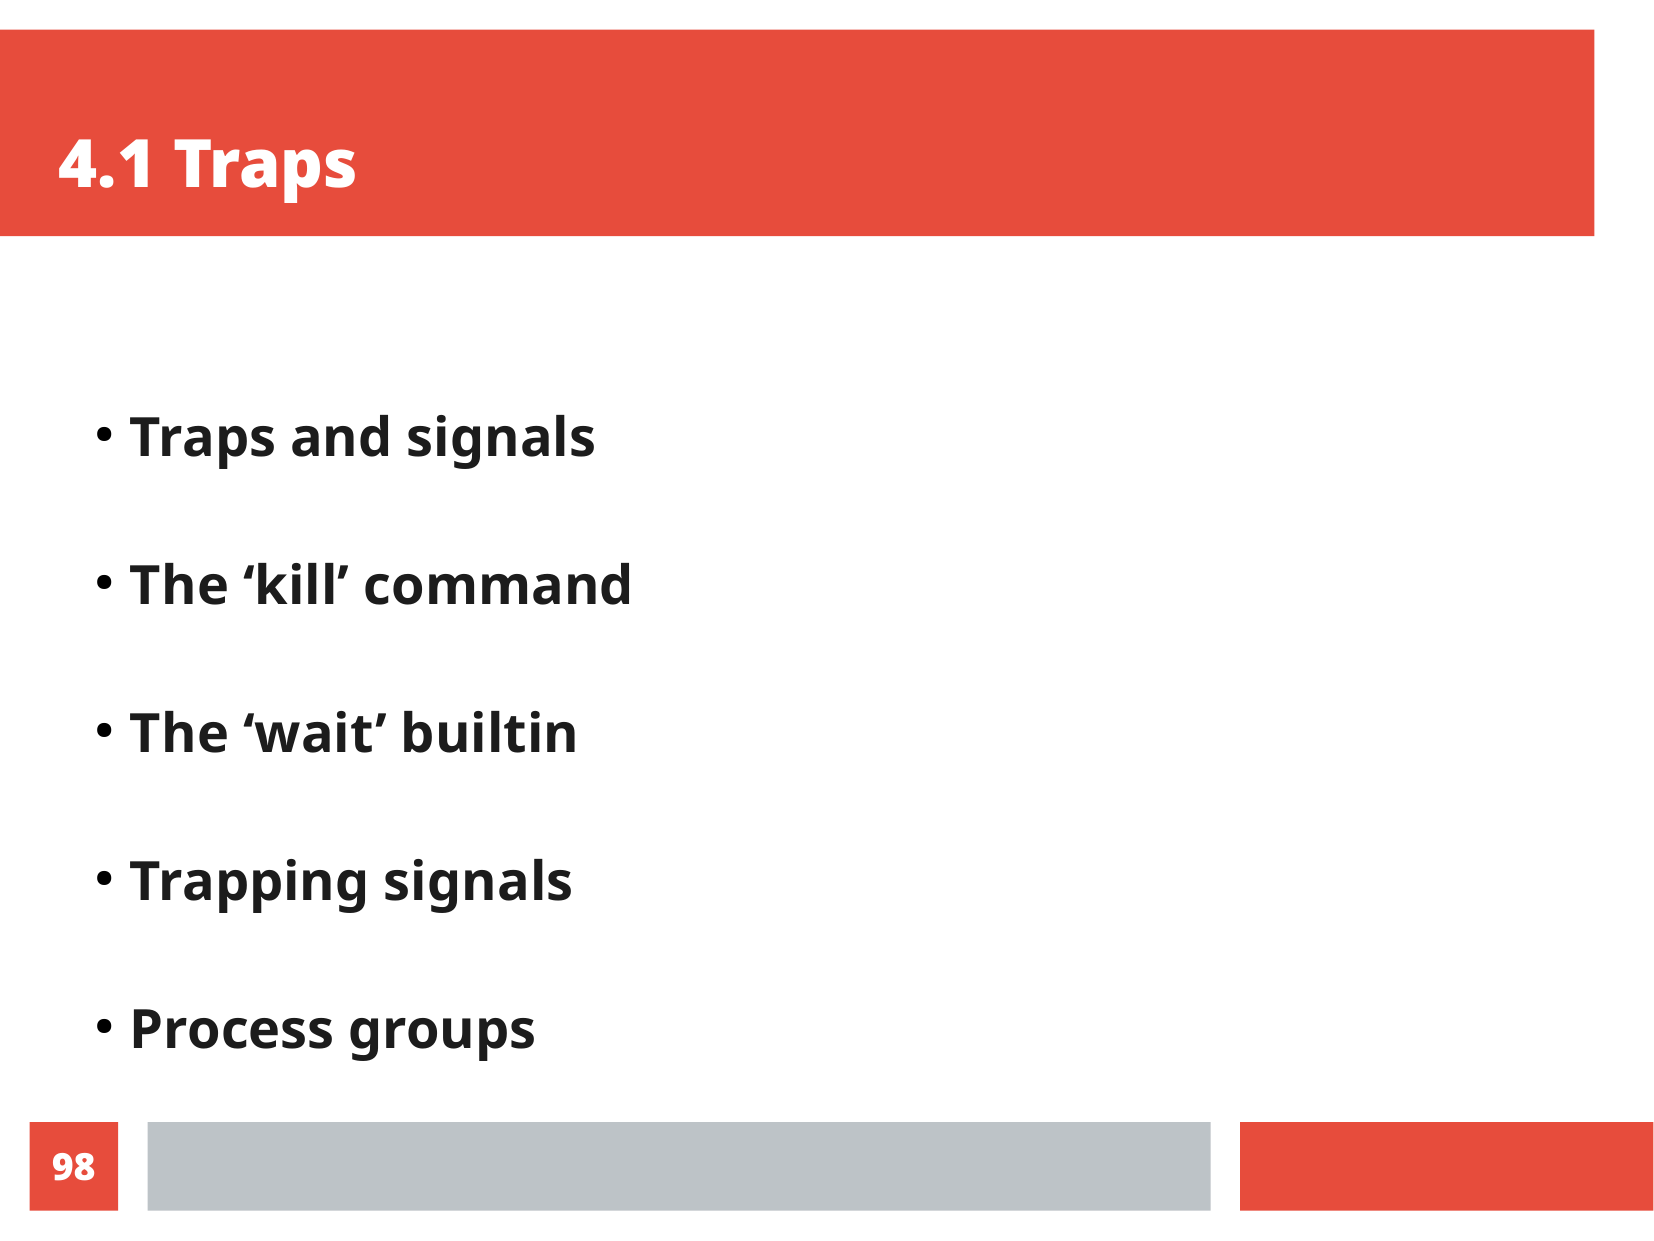

# 4.1 Traps
Traps and signals
The ‘kill’ command
The ‘wait’ builtin
Trapping signals
Process groups
98